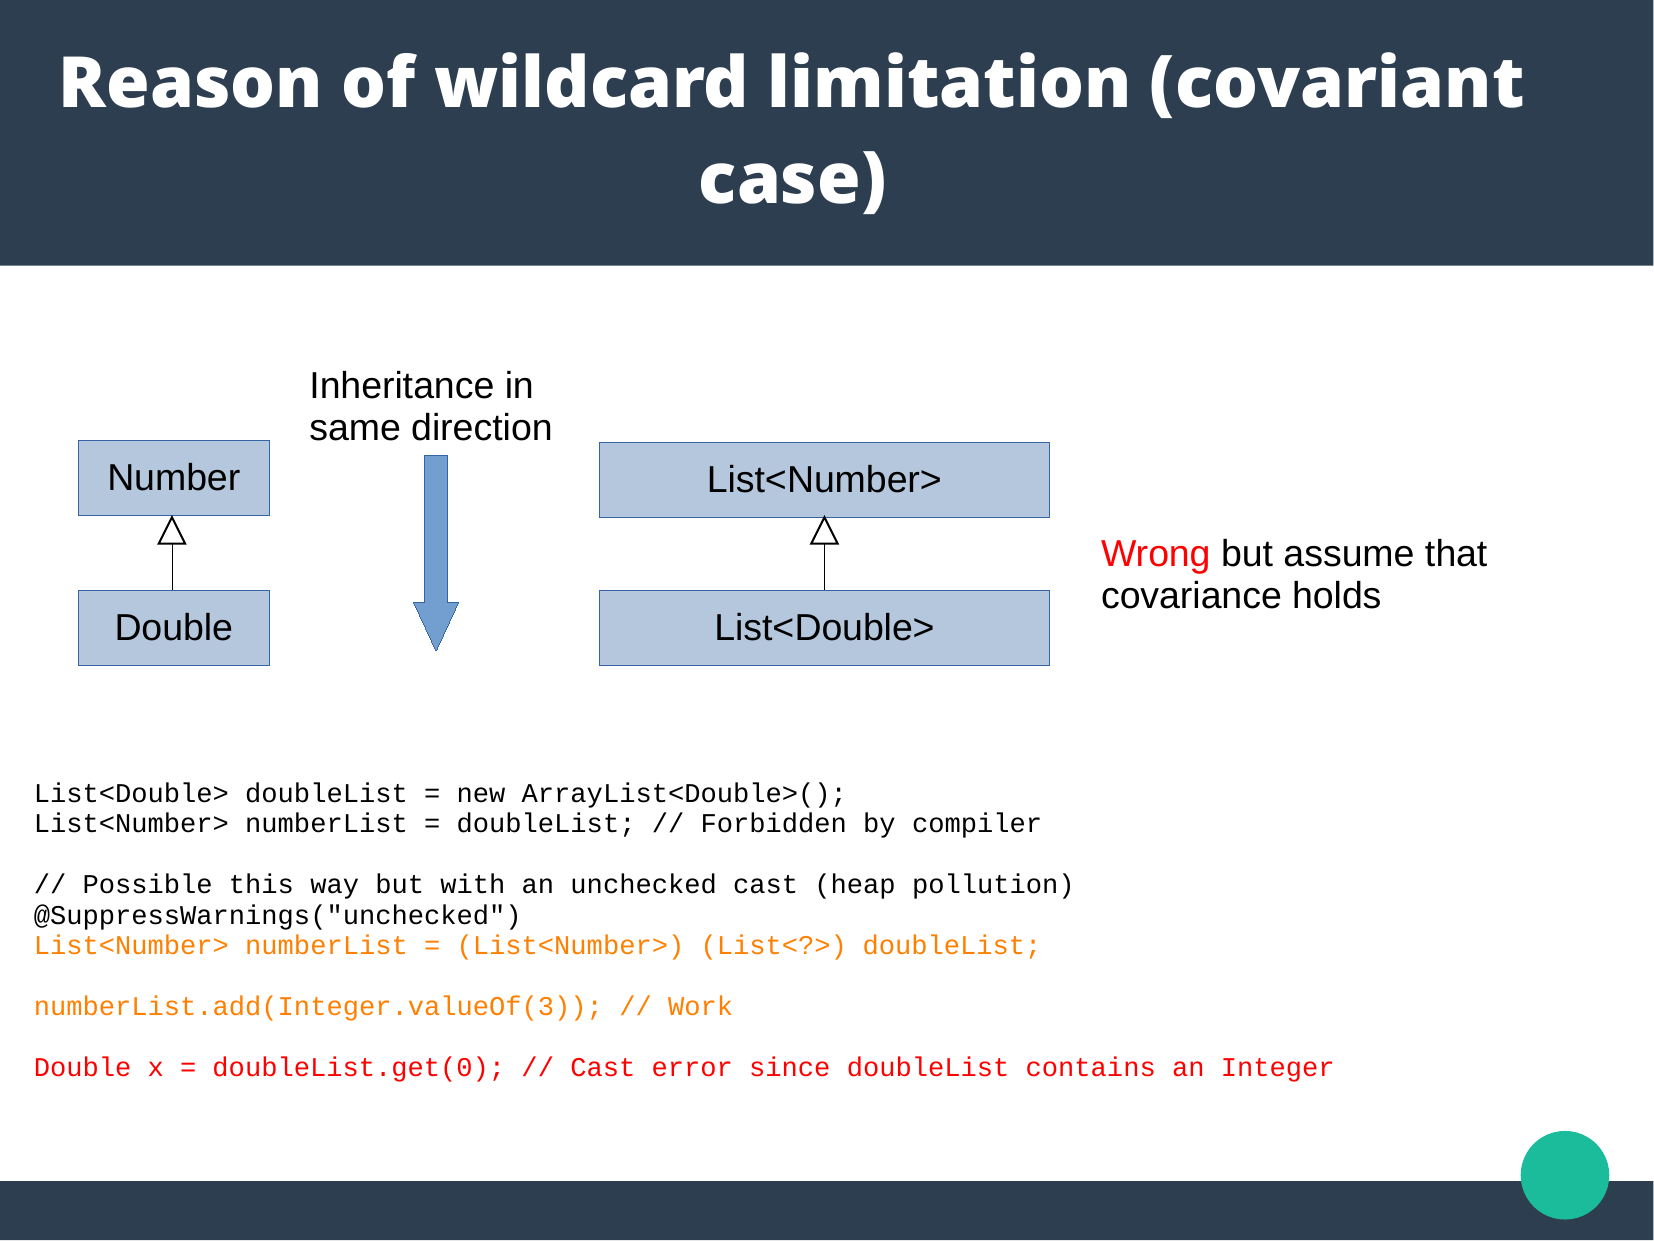

# Reason of wildcard limitation (covariant case)
Inheritance in same direction
Number
List<Number>
Wrong but assume that covariance holds
List<Double>
Double
List<Double> doubleList = new ArrayList<Double>();
List<Number> numberList = doubleList; // Forbidden by compiler
// Possible this way but with an unchecked cast (heap pollution)
@SuppressWarnings("unchecked")
List<Number> numberList = (List<Number>) (List<?>) doubleList;
numberList.add(Integer.valueOf(3)); // Work
Double x = doubleList.get(0); // Cast error since doubleList contains an Integer